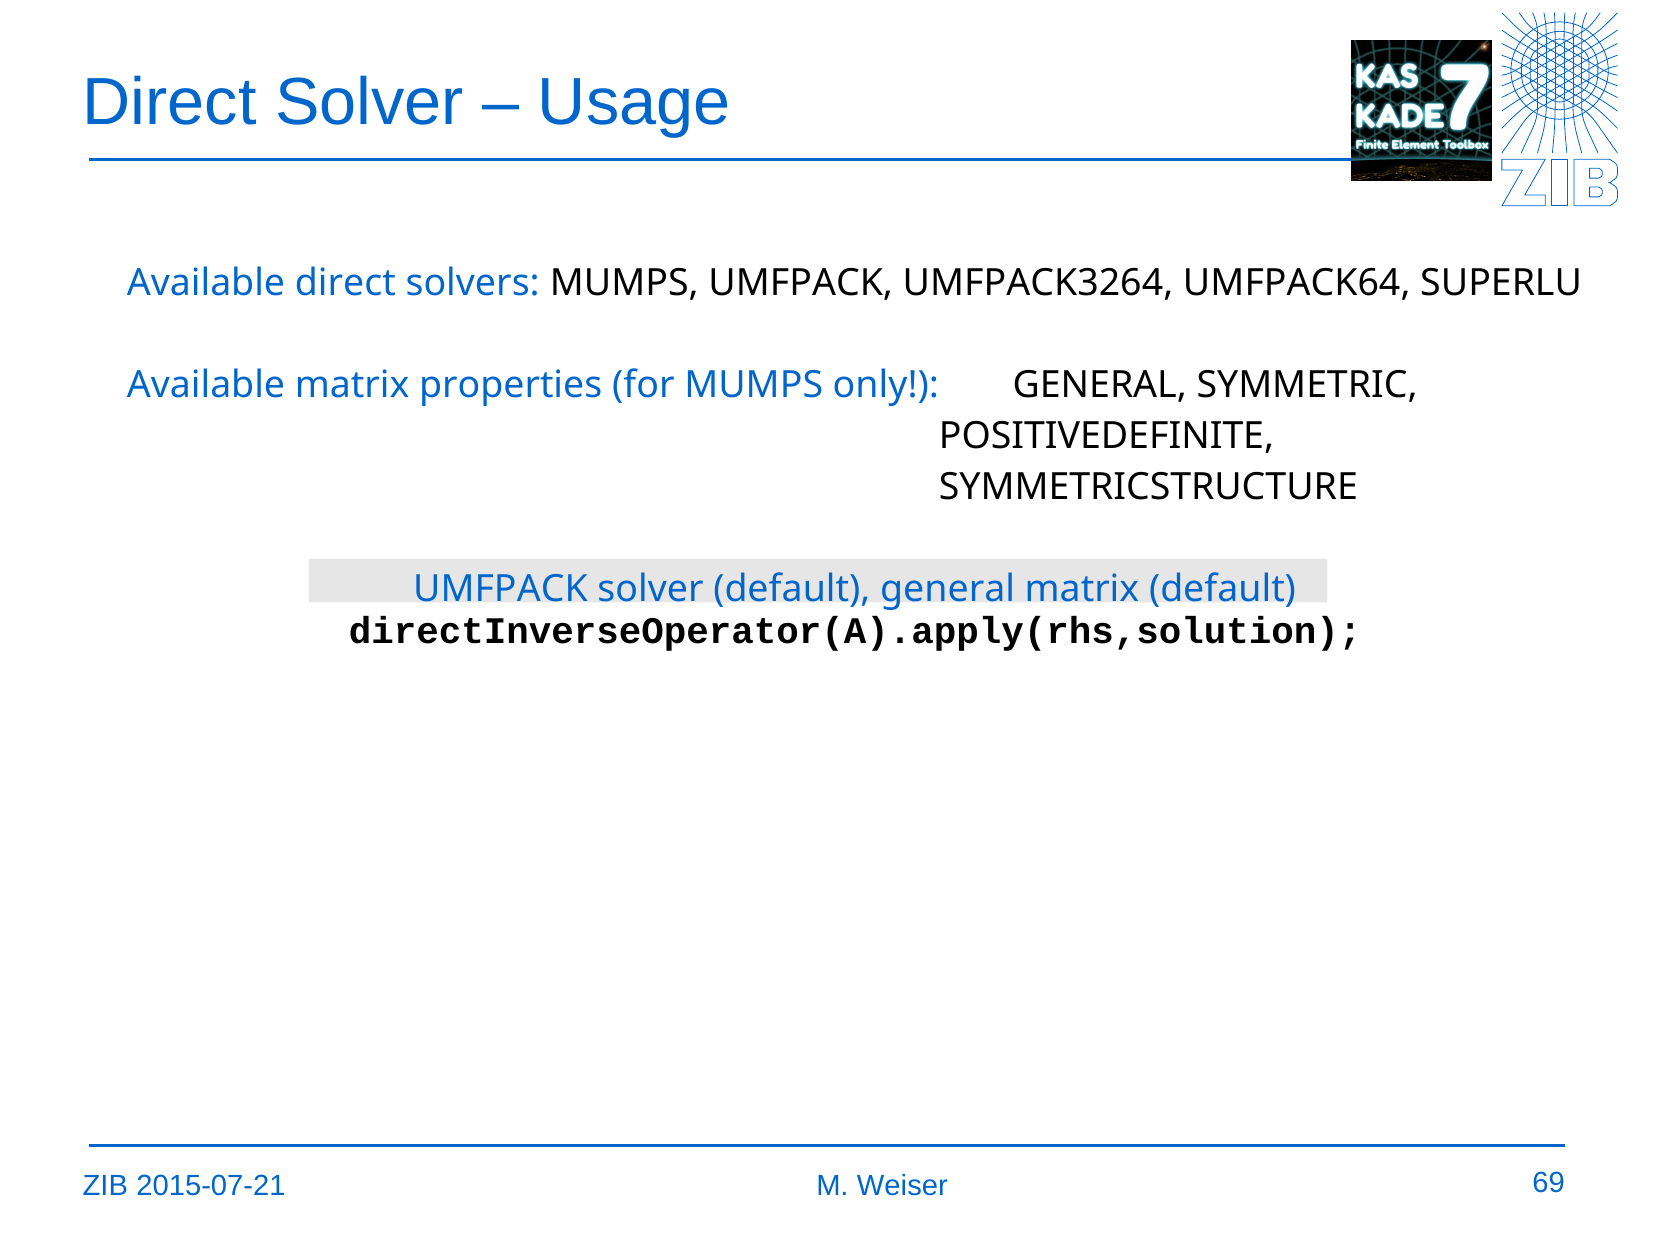

# Direct Solver – Usage
Available direct solvers: MUMPS, UMFPACK, UMFPACK3264, UMFPACK64, SUPERLU
Available matrix properties (for MUMPS only!): 	GENERAL, SYMMETRIC,
											POSITIVEDEFINITE,
											SYMMETRICSTRUCTURE
UMFPACK solver (default), general matrix (default)
directInverseOperator(A).apply(rhs,solution);
69
ZIB 2015-07-21
M. Weiser